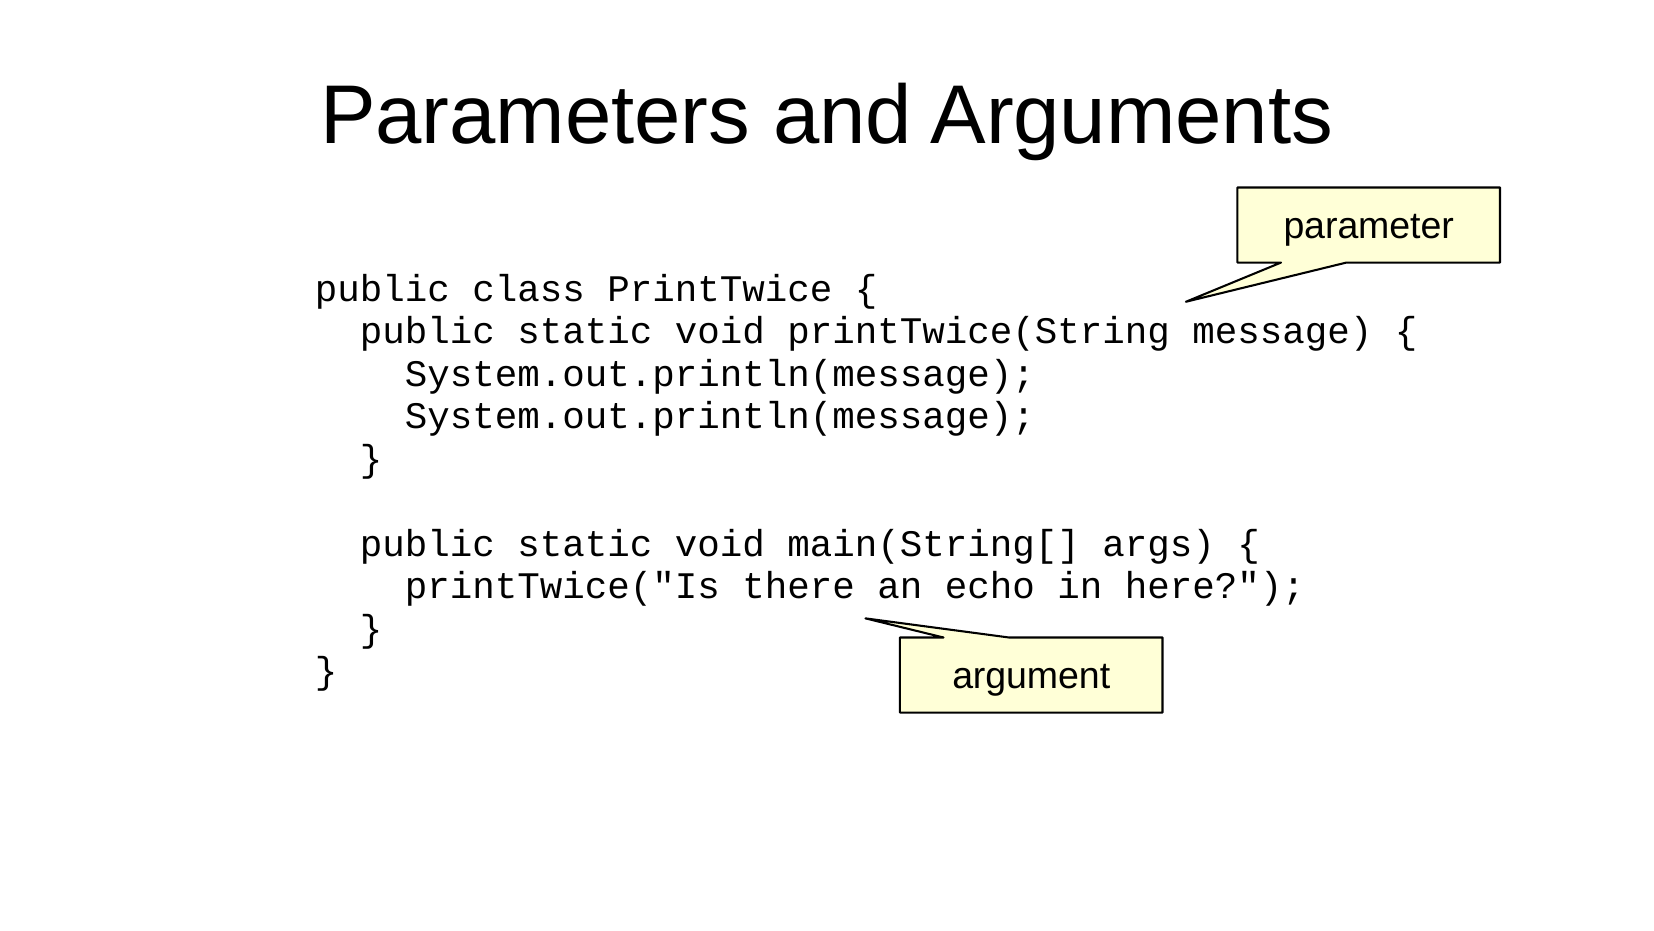

# Parameters and Arguments
parameter
public class PrintTwice {
 public static void printTwice(String message) {
 System.out.println(message);
 System.out.println(message);
 }
 public static void main(String[] args) {
 printTwice("Is there an echo in here?");
 }
}
argument